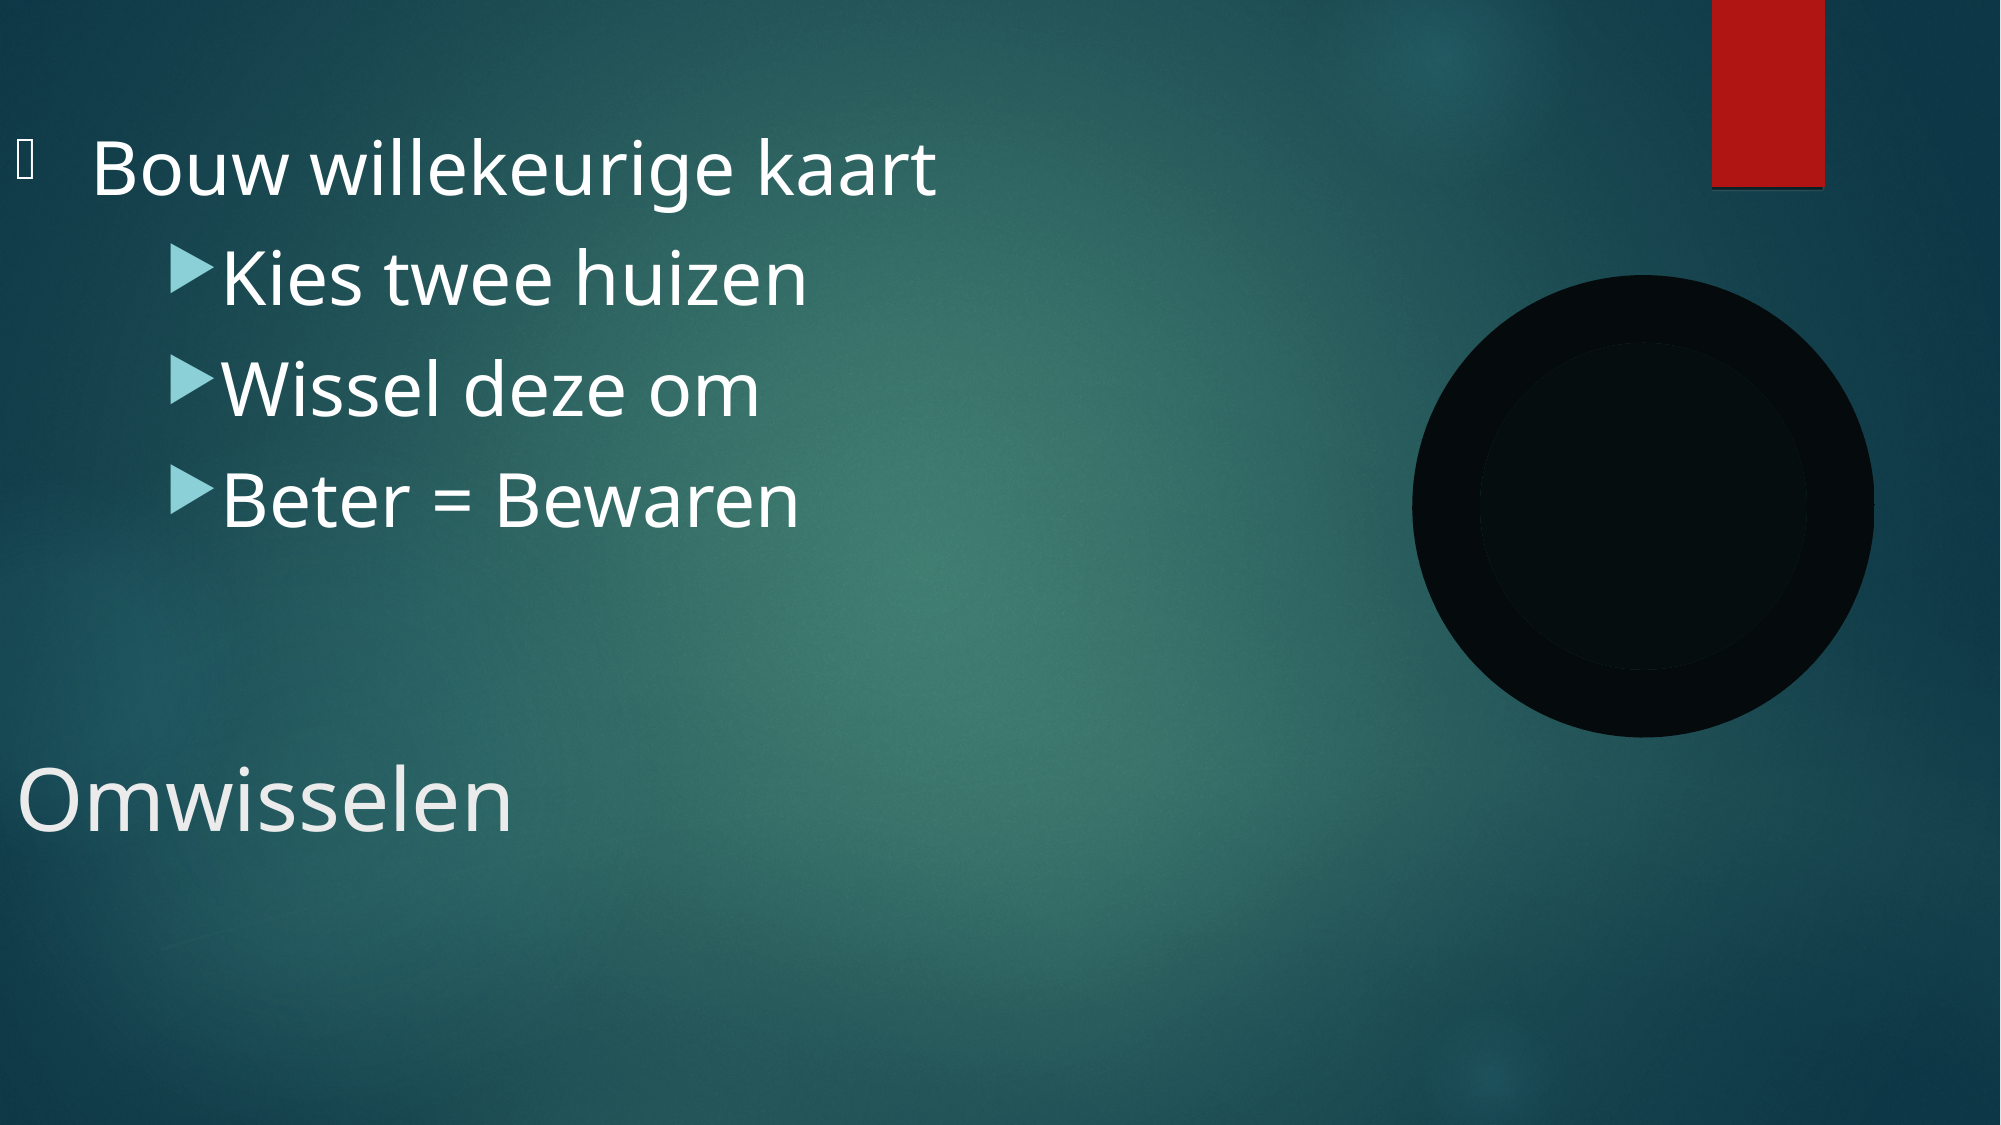

Bouw willekeurige kaart
Kies twee huizen
Wissel deze om
Beter = Bewaren
# Omwisselen